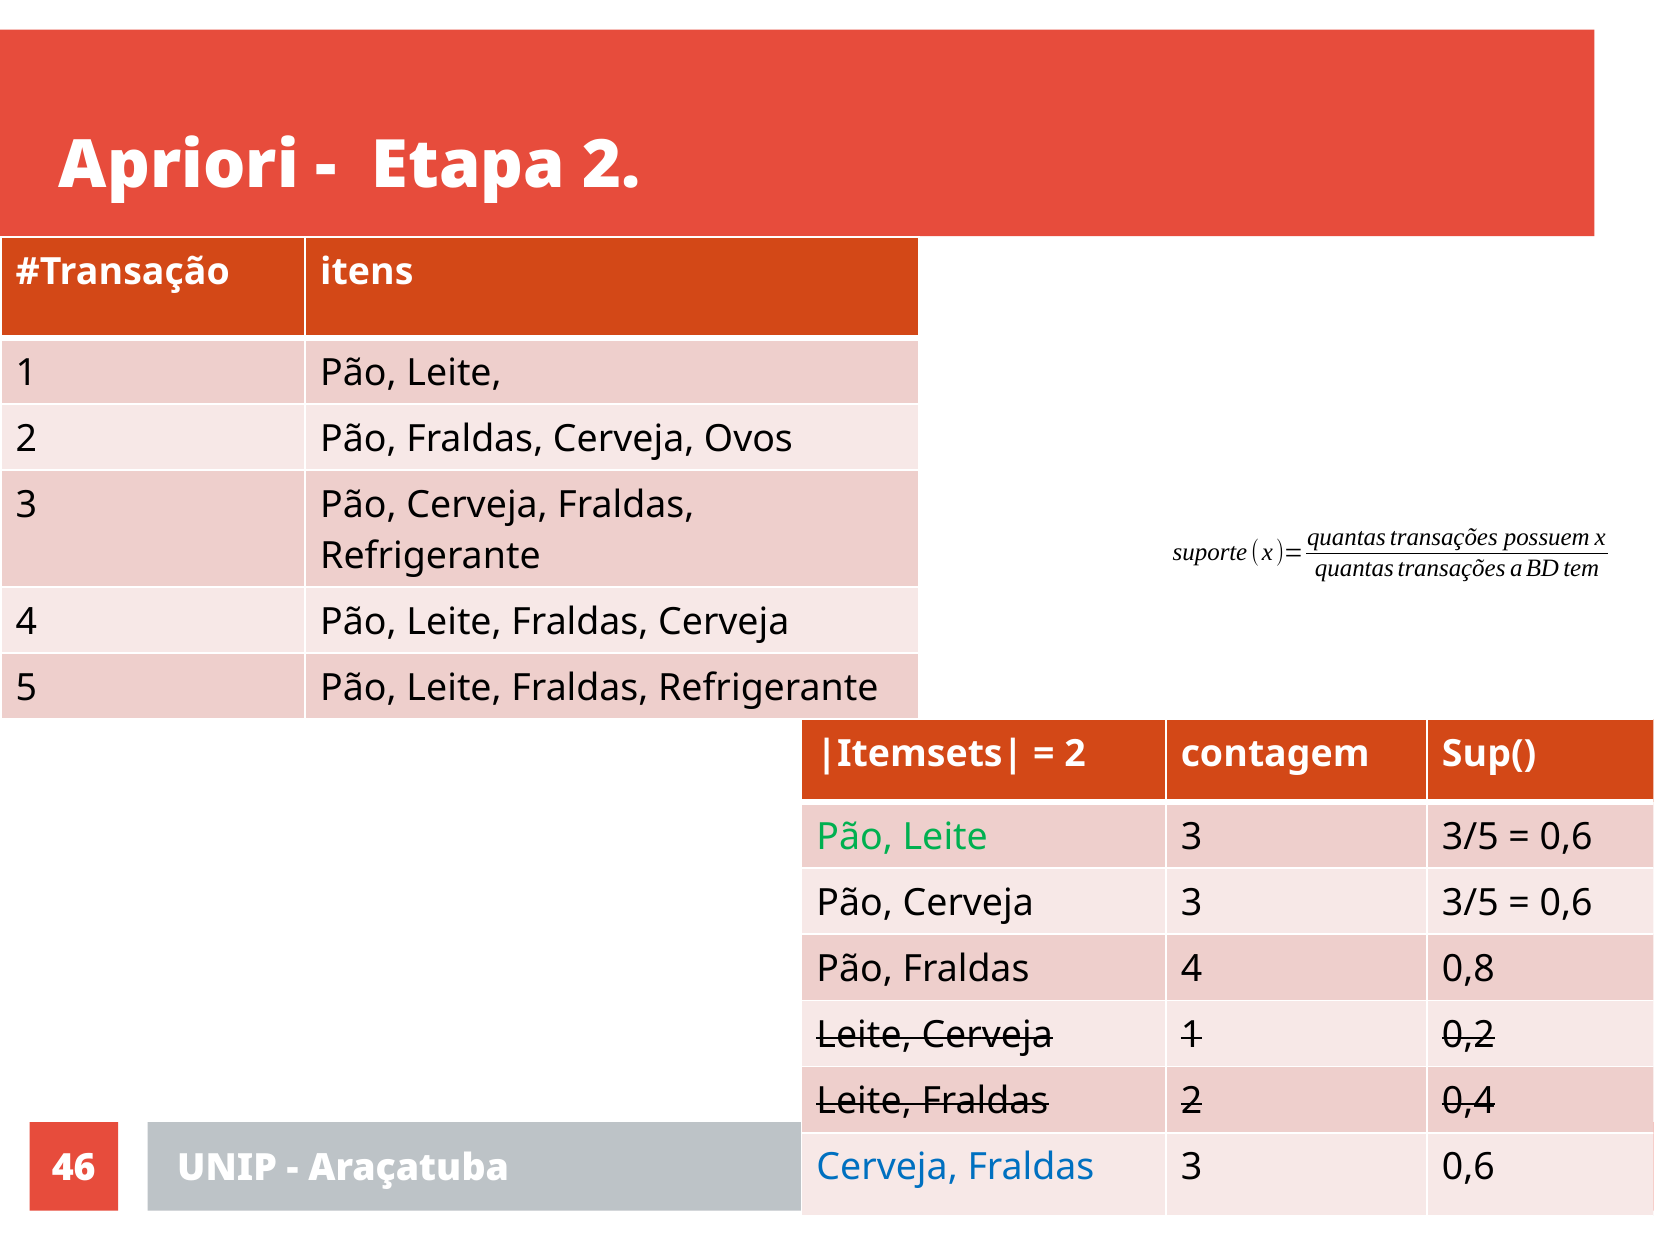

# Apriori - Etapa 2.
| #Transação | itens |
| --- | --- |
| 1 | Pão, Leite, |
| 2 | Pão, Fraldas, Cerveja, Ovos |
| 3 | Pão, Cerveja, Fraldas, Refrigerante |
| 4 | Pão, Leite, Fraldas, Cerveja |
| 5 | Pão, Leite, Fraldas, Refrigerante |
| |Itemsets| = 2 | contagem | Sup() |
| --- | --- | --- |
| Pão, Leite | 3 | 3/5 = 0,6 |
| Pão, Cerveja | 3 | 3/5 = 0,6 |
| Pão, Fraldas | 4 | 0,8 |
| Leite, Cerveja | 1 | 0,2 |
| Leite, Fraldas | 2 | 0,4 |
| Cerveja, Fraldas | 3 | 0,6 |
46
UNIP - Araçatuba